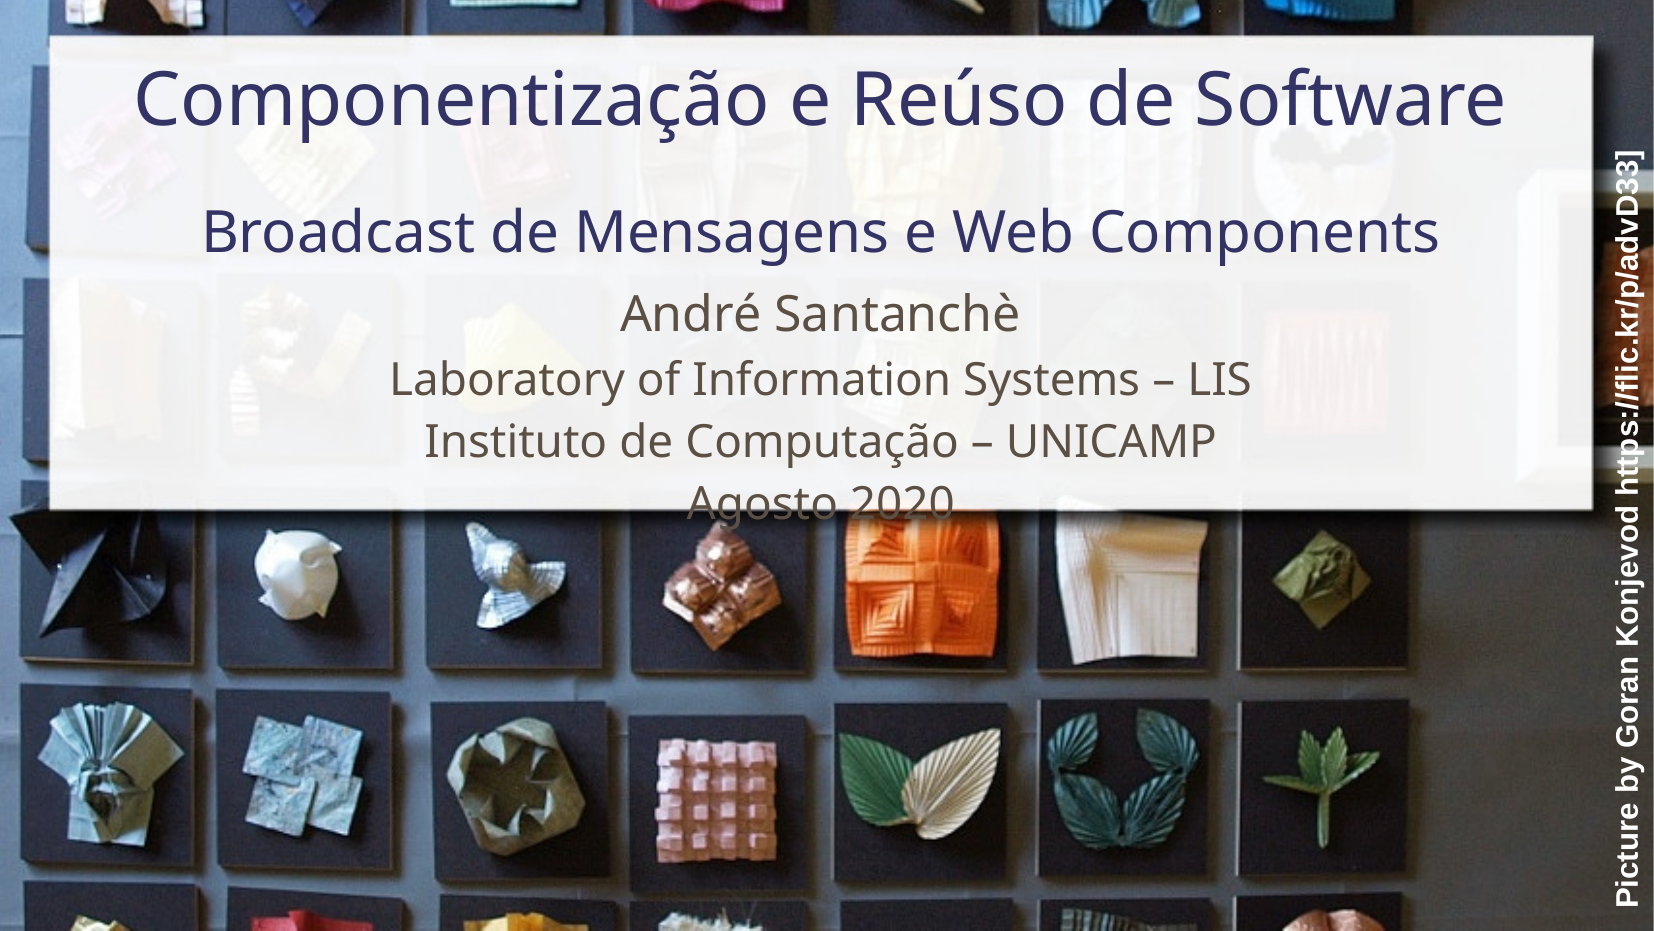

# Componentização e Reúso de Software Broadcast de Mensagens e Web Components
André Santanchè
Laboratory of Information Systems – LIS
Instituto de Computação – UNICAMP
Agosto 2020
Picture by Goran Konjevod https://flic.kr/p/advD33]